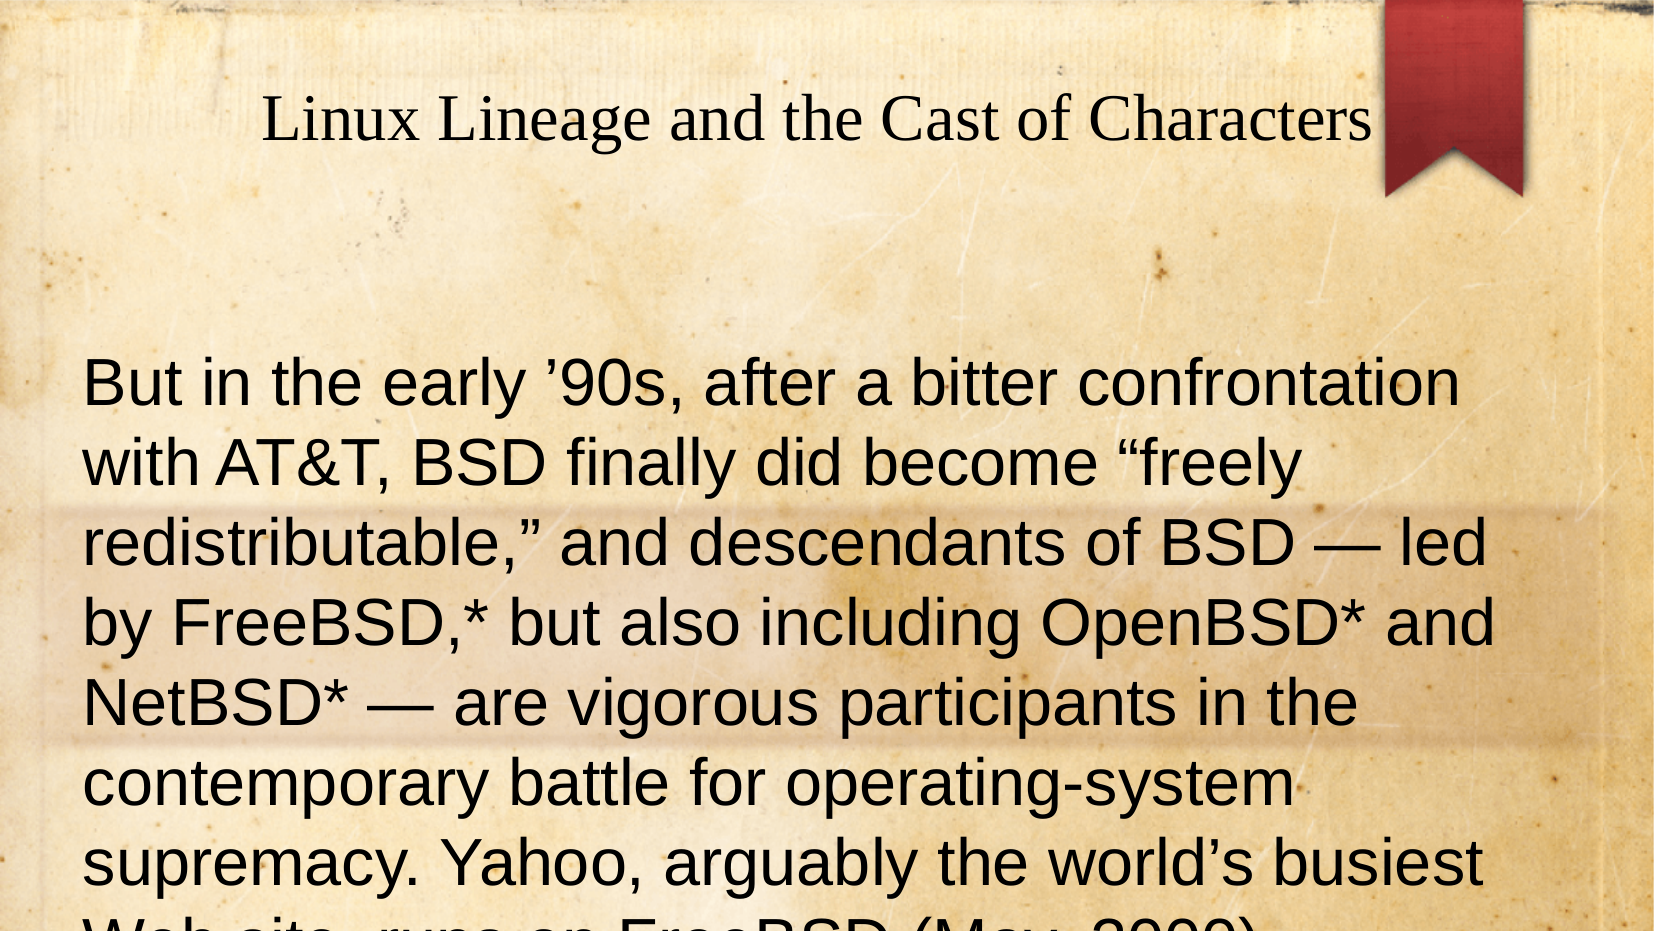

Linux Lineage and the Cast of Characters
But in the early ’90s, after a bitter confrontation with AT&T, BSD finally did become “freely redistributable,” and descendants of BSD — led by FreeBSD,* but also including OpenBSD* and NetBSD* — are vigorous participants in the contemporary battle for operating-system supremacy. Yahoo, arguably the world’s busiest Web site, runs on FreeBSD (May, 2000).
CS-334 Spring 2015													Page of